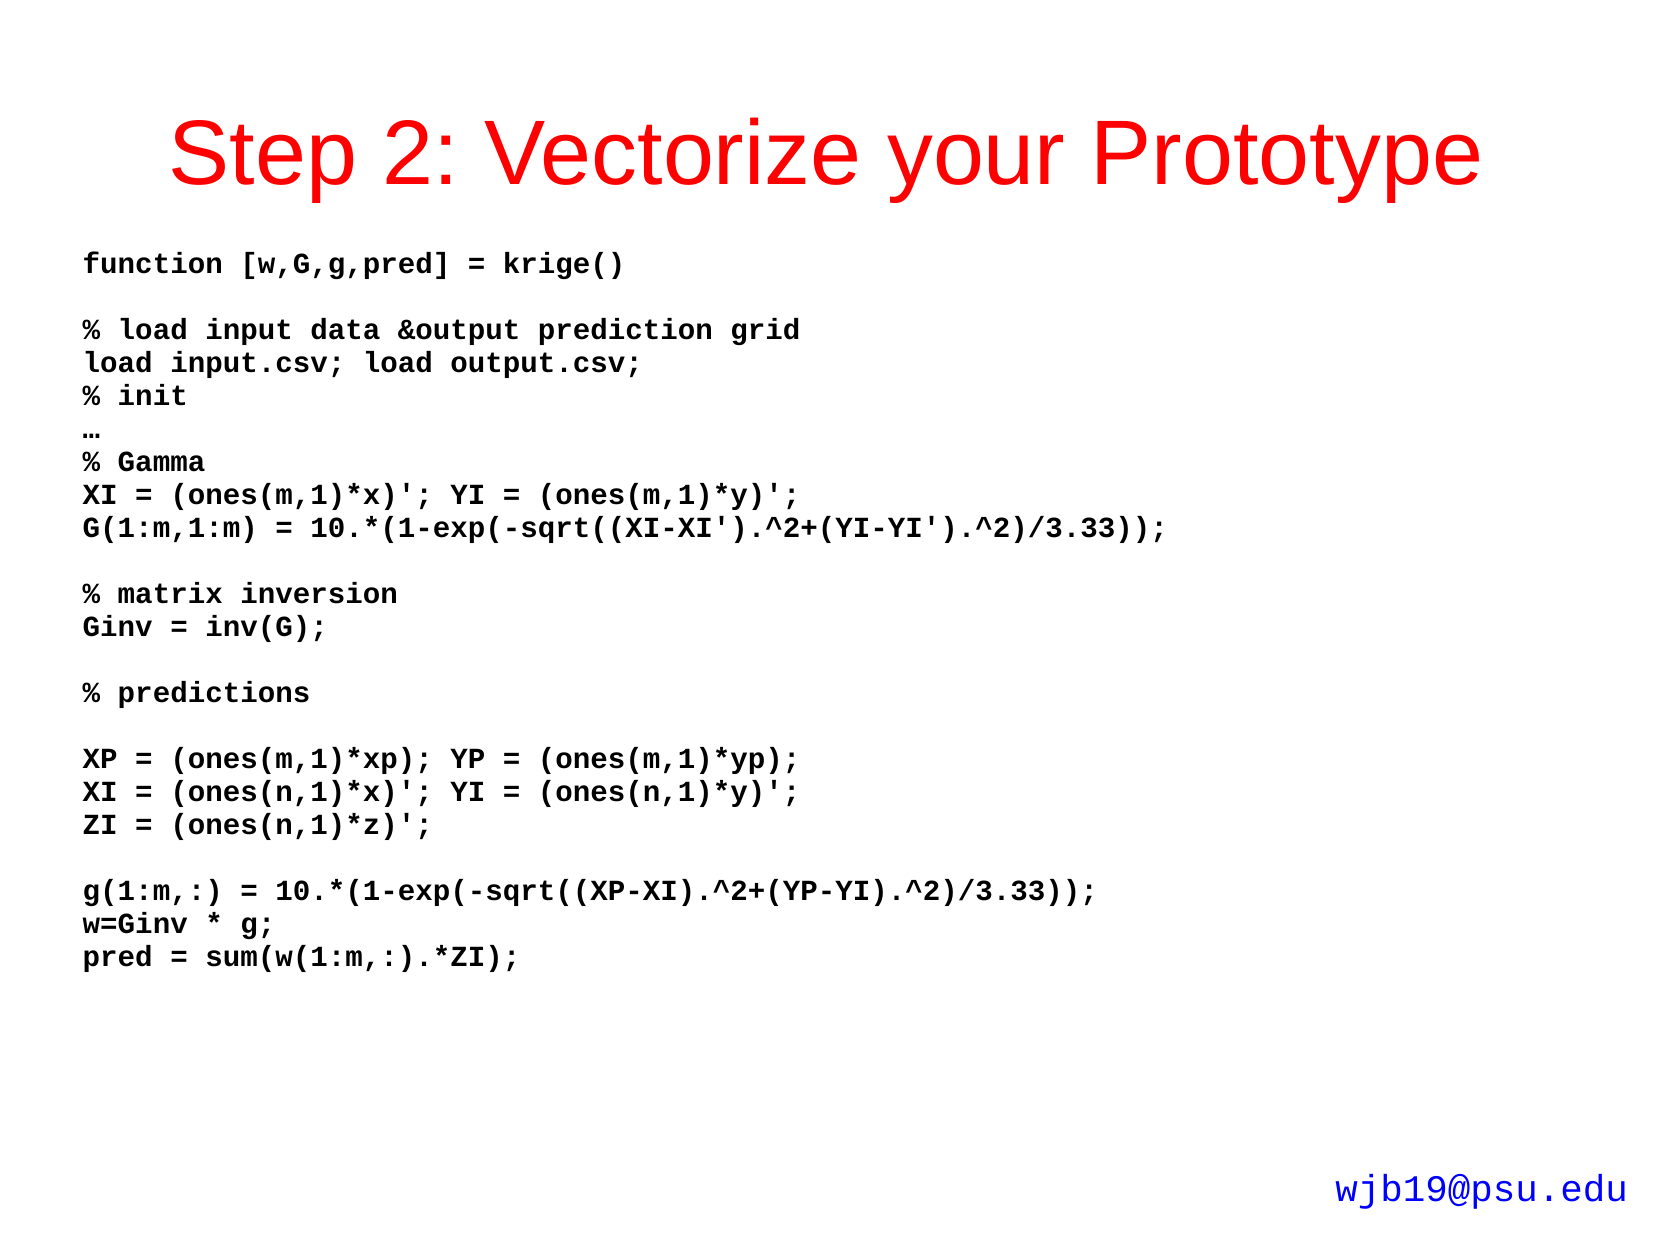

# Step 2: Vectorize your Prototype
function [w,G,g,pred] = krige()
% load input data &output prediction grid
load input.csv; load output.csv;
% init
…
% Gamma
XI = (ones(m,1)*x)'; YI = (ones(m,1)*y)';
G(1:m,1:m) = 10.*(1-exp(-sqrt((XI-XI').^2+(YI-YI').^2)/3.33));
% matrix inversion
Ginv = inv(G);
% predictions
XP = (ones(m,1)*xp); YP = (ones(m,1)*yp);
XI = (ones(n,1)*x)'; YI = (ones(n,1)*y)';
ZI = (ones(n,1)*z)';
g(1:m,:) = 10.*(1-exp(-sqrt((XP-XI).^2+(YP-YI).^2)/3.33));
w=Ginv * g;
pred = sum(w(1:m,:).*ZI);
wjb19@psu.edu